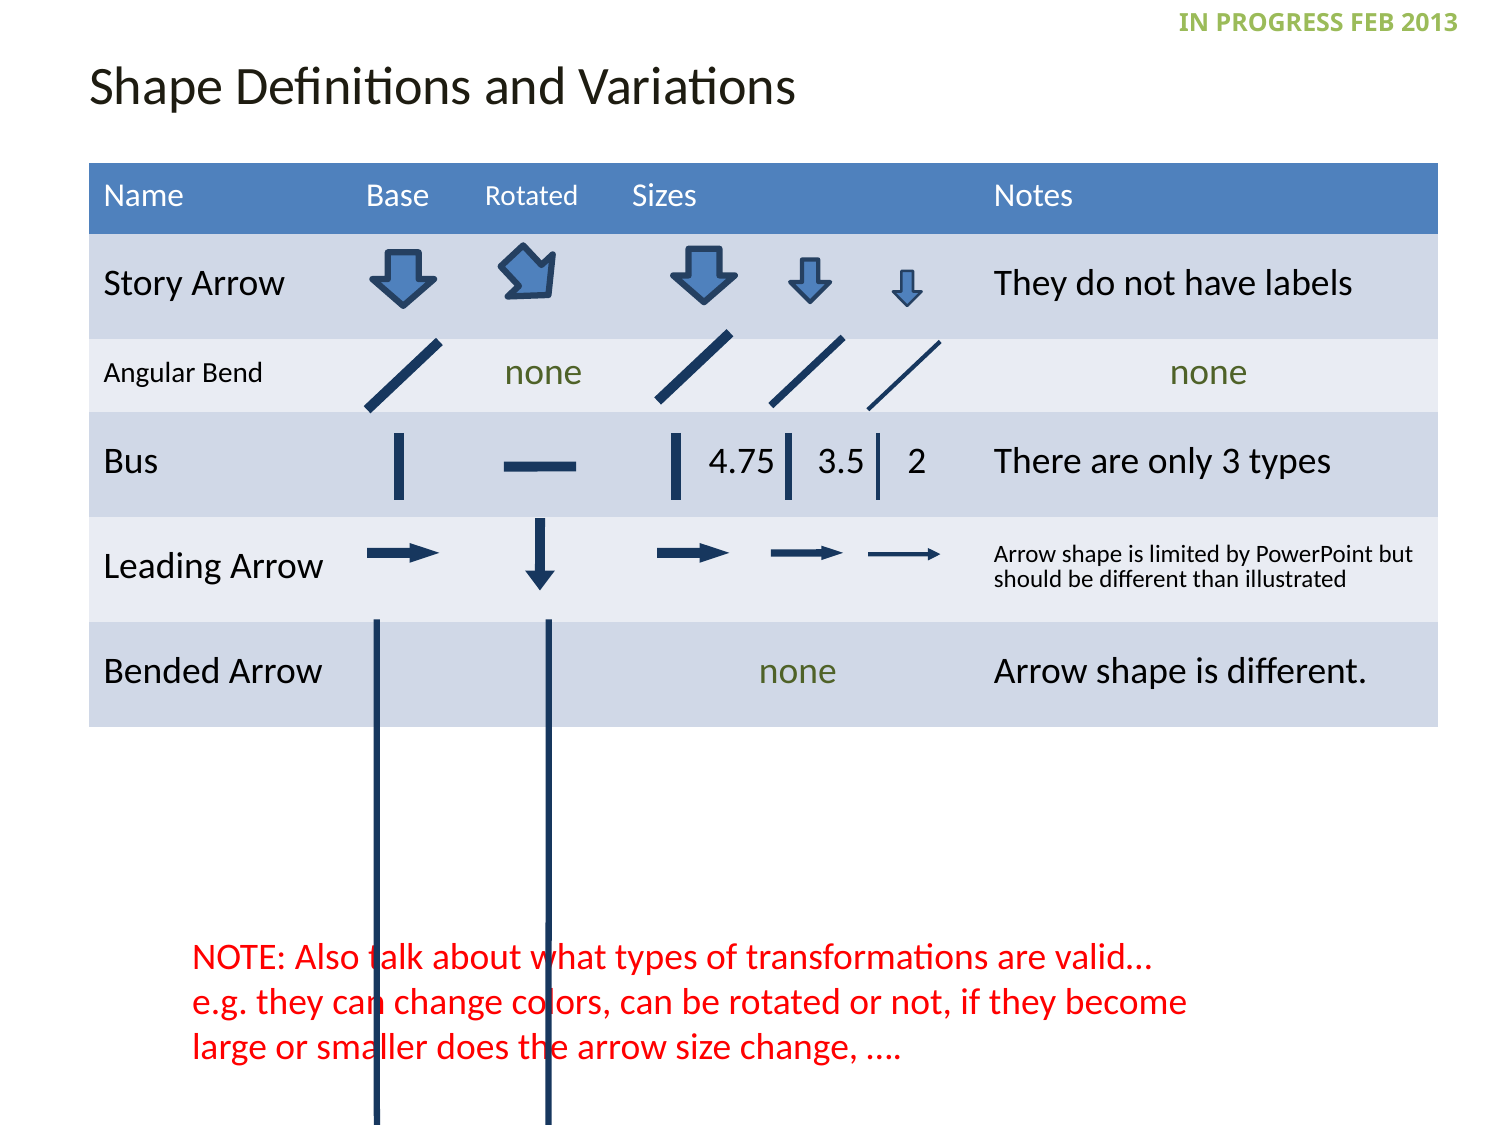

IN PROGRESS FEB 2013
# Shape Definitions and Variations
| Name | Base | Rotated | Sizes | Notes |
| --- | --- | --- | --- | --- |
| Story Arrow | | | | They do not have labels |
| Angular Bend | | none | | none |
| Bus | | | 4.75 3.5 2 | There are only 3 types |
| Leading Arrow | | | | Arrow shape is limited by PowerPoint but should be different than illustrated |
| Bended Arrow | | | none | Arrow shape is different. |
NOTE: Also talk about what types of transformations are valid… e.g. they can change colors, can be rotated or not, if they become large or smaller does the arrow size change, ….